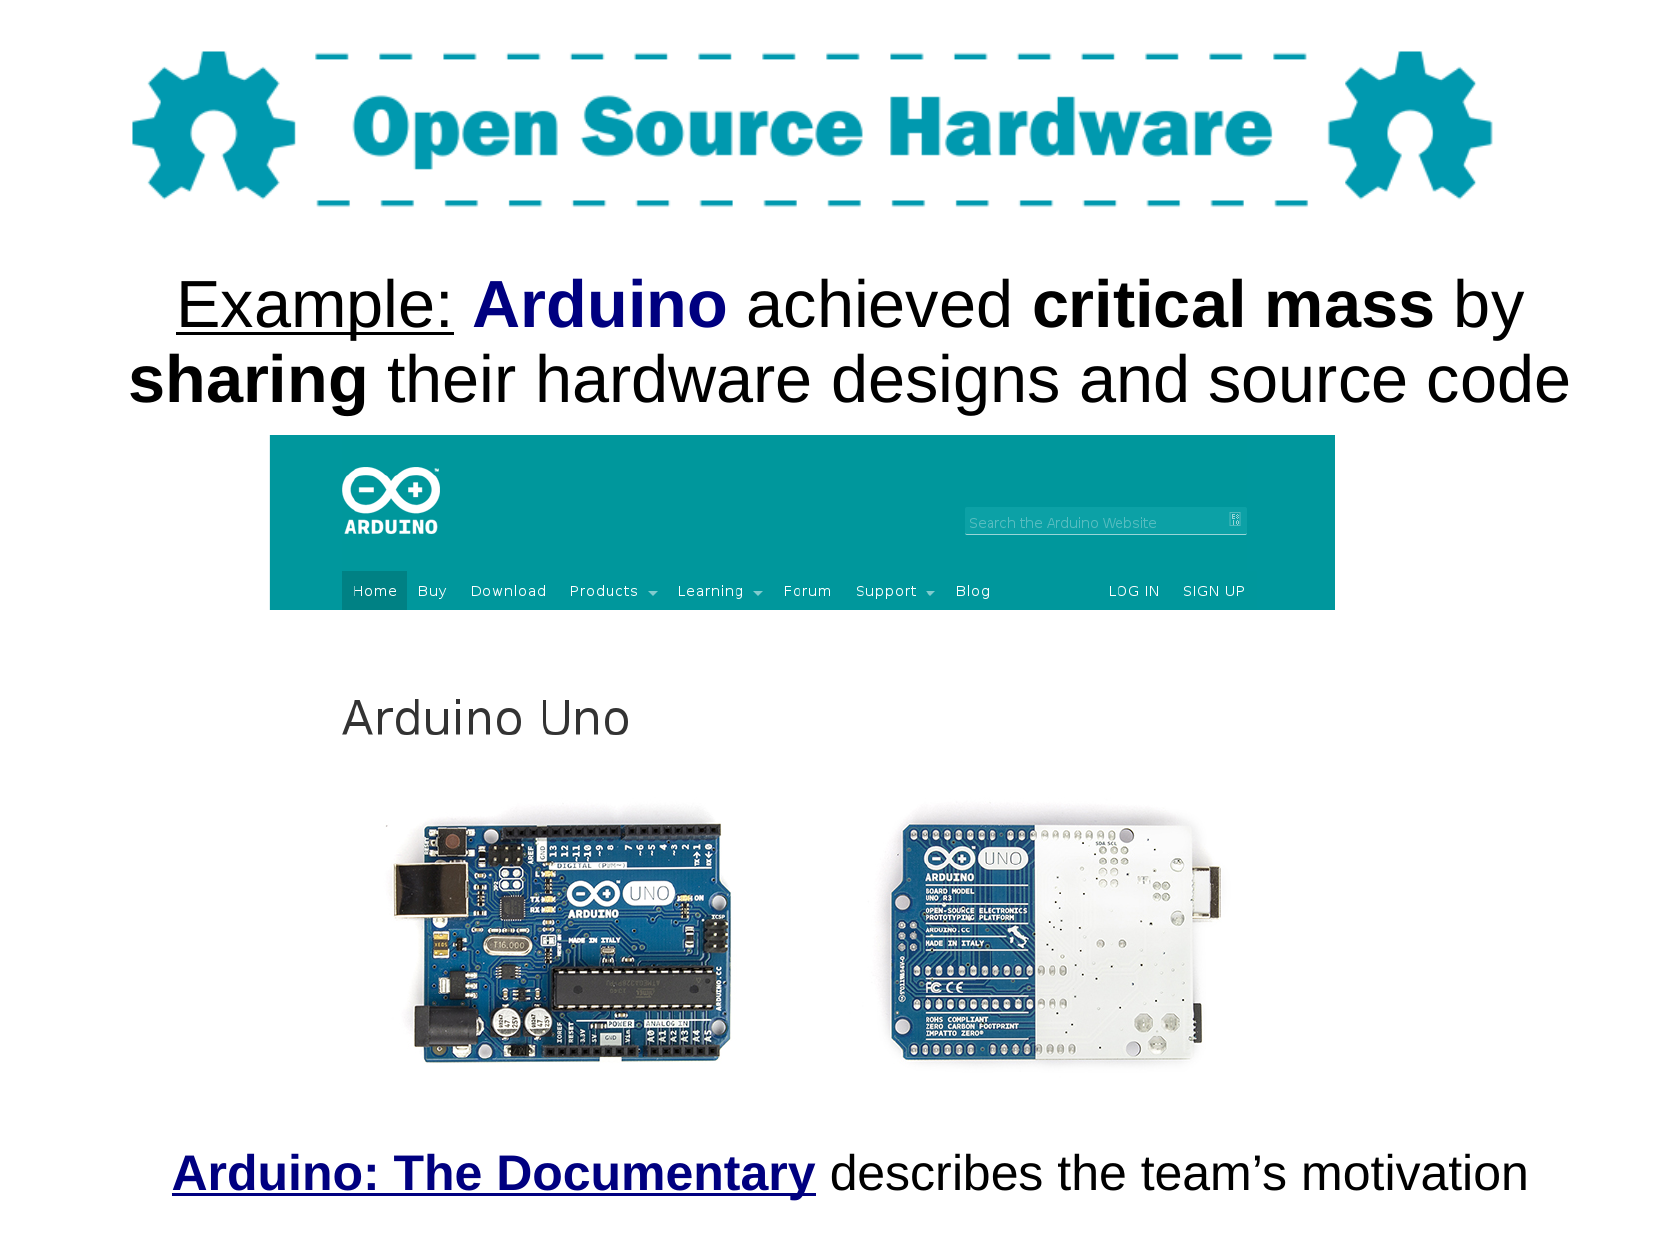

Example: Arduino achieved critical mass by sharing their hardware designs and source code
Arduino: The Documentary describes the team’s motivation